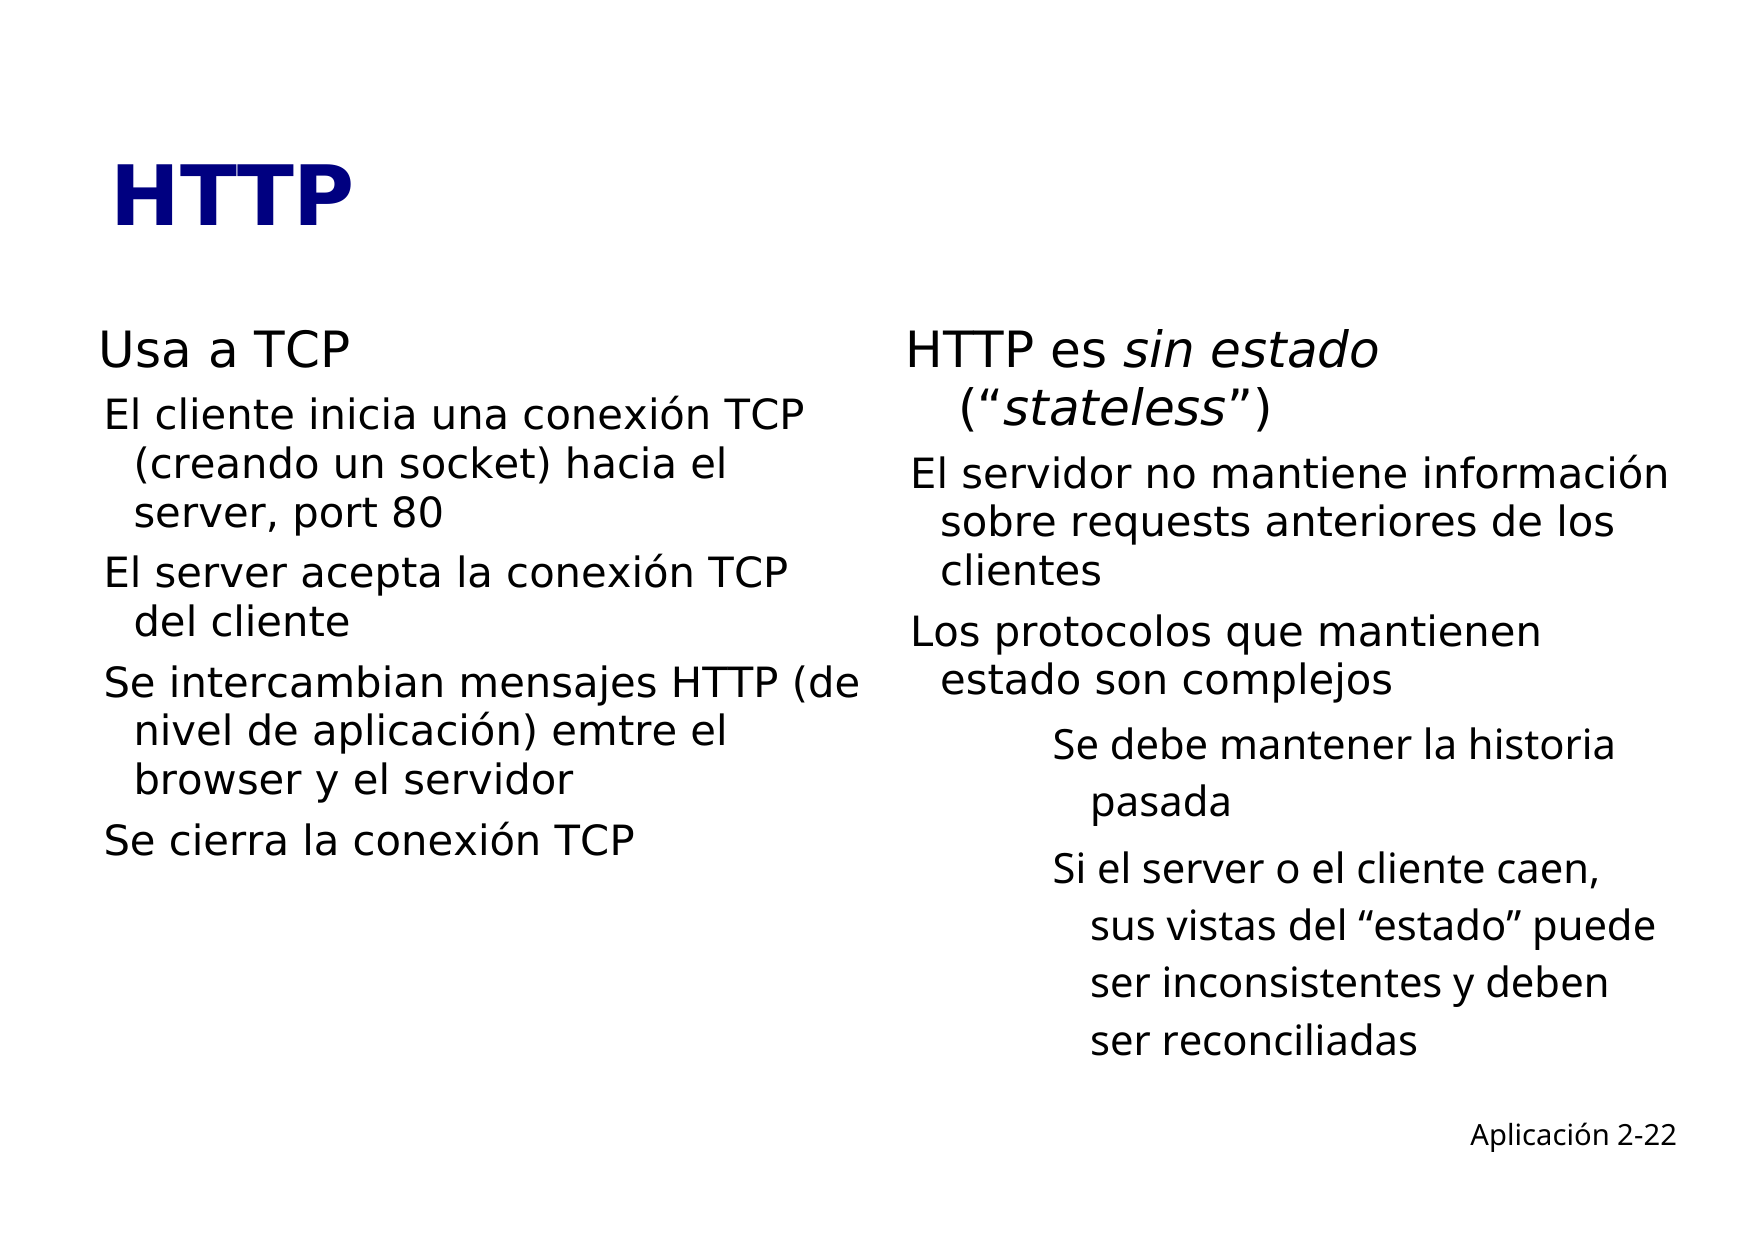

# HTTP
Usa a TCP
El cliente inicia una conexión TCP (creando un socket) hacia el server, port 80
El server acepta la conexión TCP del cliente
Se intercambian mensajes HTTP (de nivel de aplicación) emtre el browser y el servidor
Se cierra la conexión TCP
HTTP es sin estado (“stateless”)
El servidor no mantiene información sobre requests anteriores de los clientes
Los protocolos que mantienen estado son complejos
Se debe mantener la historia pasada
Si el server o el cliente caen, sus vistas del “estado” puede ser inconsistentes y deben ser reconciliadas